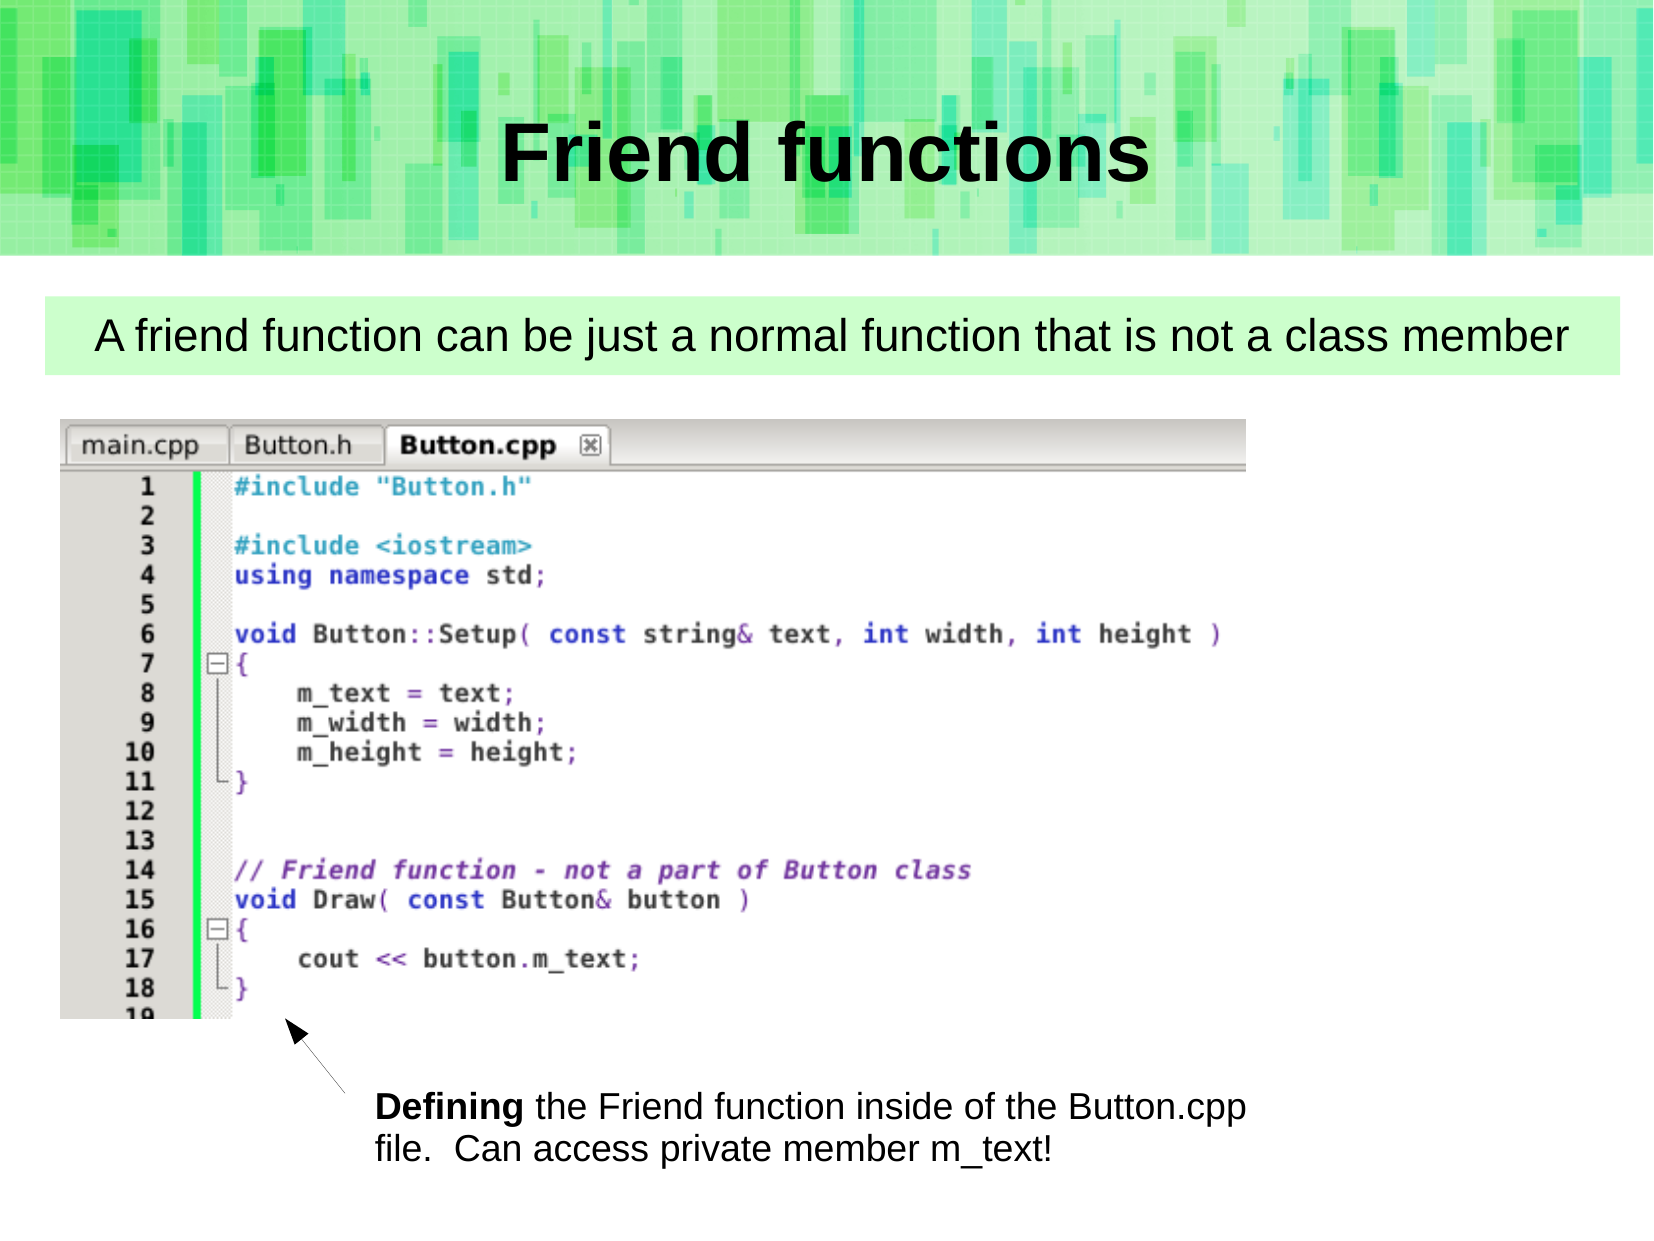

# Friend functions
A friend function can be just a normal function that is not a class member
Defining the Friend function inside of the Button.cpp file. Can access private member m_text!